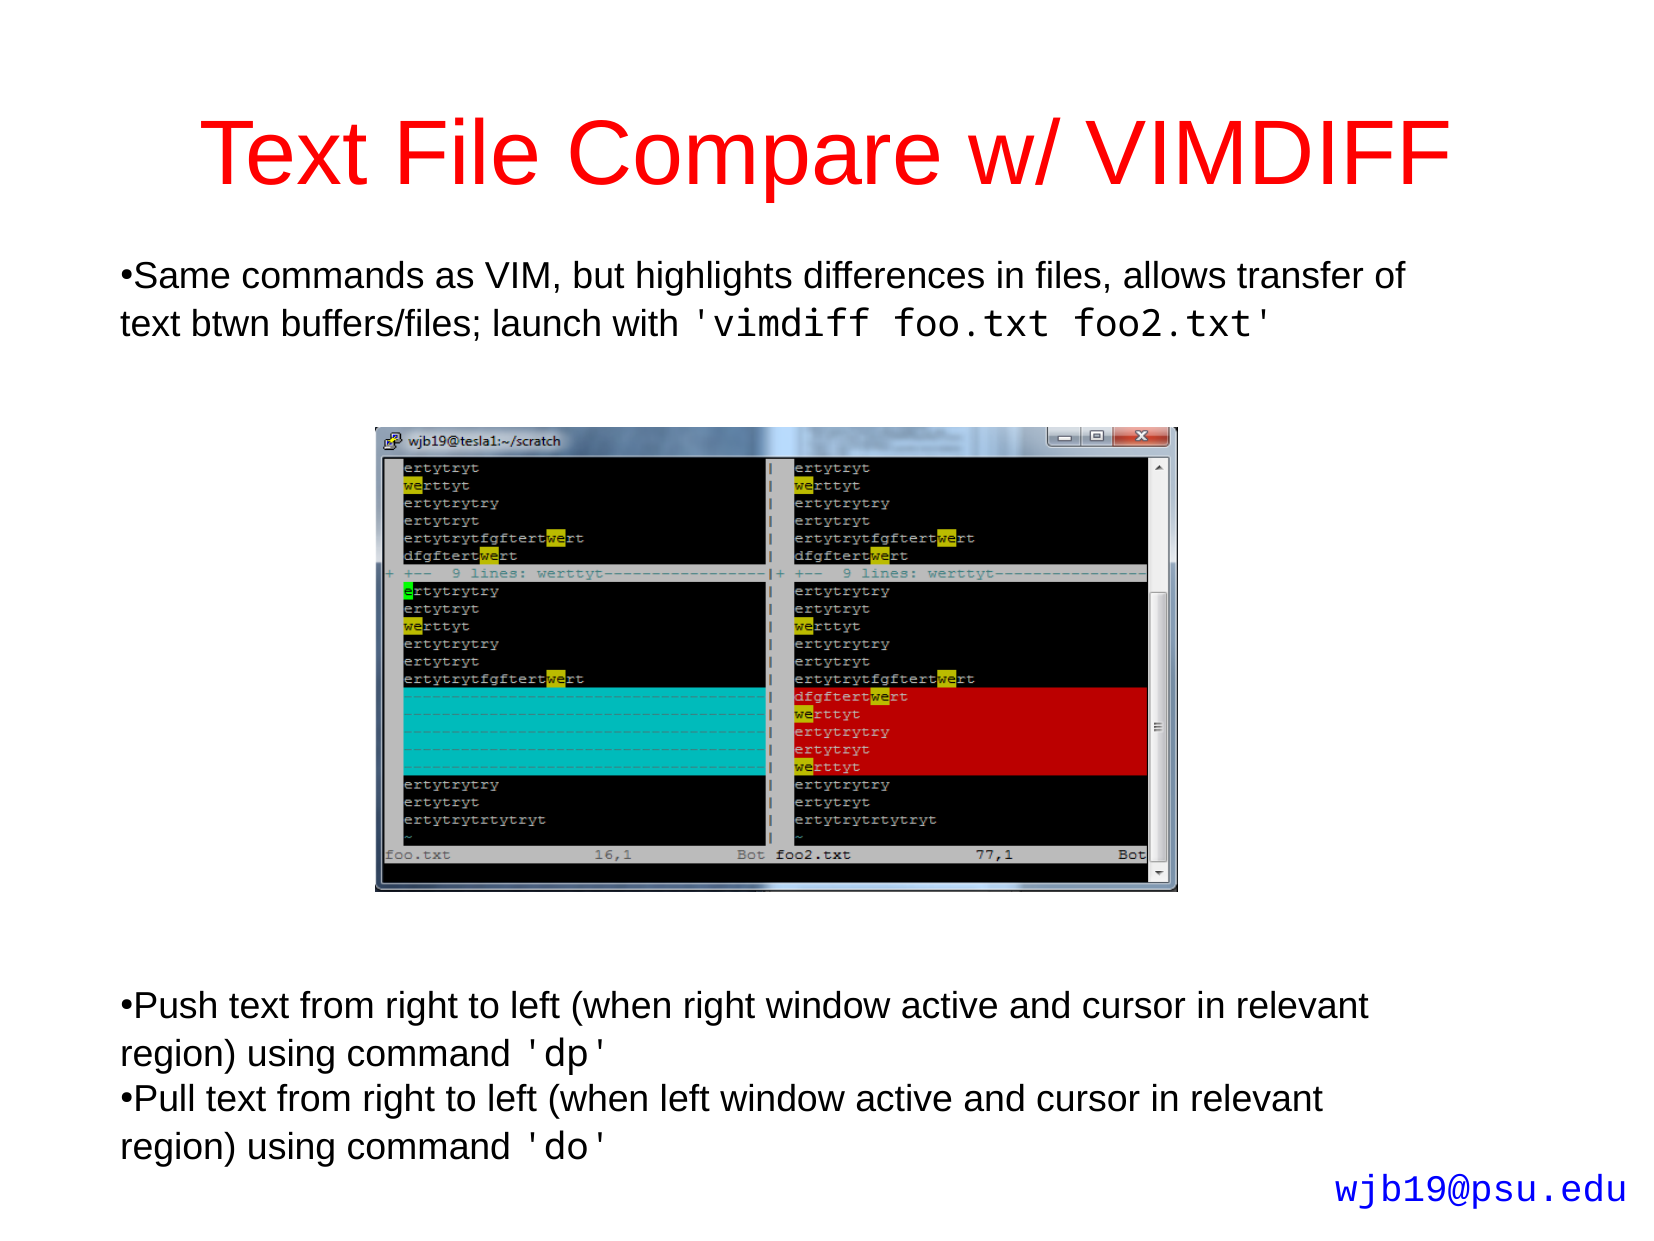

# Text File Compare w/ VIMDIFF
Same commands as VIM, but highlights differences in files, allows transfer of text btwn buffers/files; launch with 'vimdiff foo.txt foo2.txt'
Push text from right to left (when right window active and cursor in relevant region) using command 'dp'
Pull text from right to left (when left window active and cursor in relevant region) using command 'do'
wjb19@psu.edu